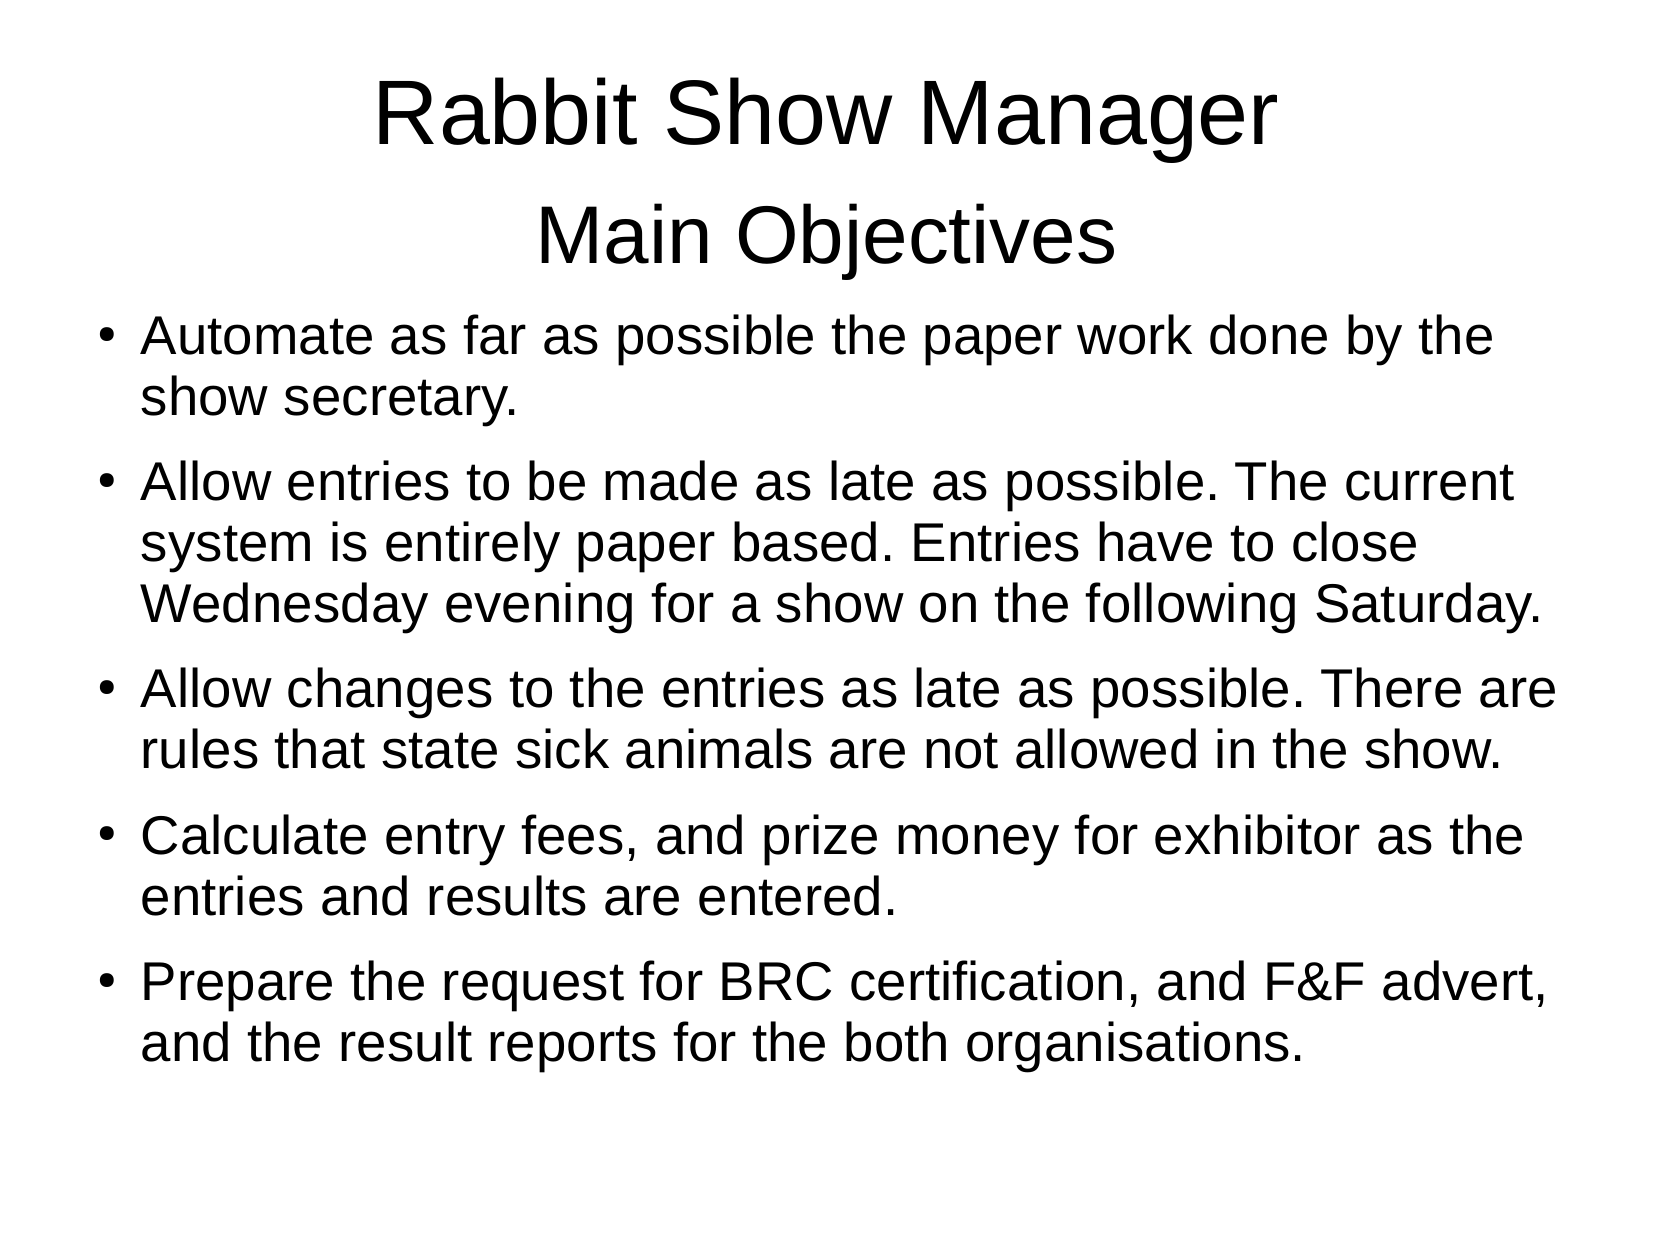

# Rabbit Show Manager
Main Objectives
Automate as far as possible the paper work done by the show secretary.
Allow entries to be made as late as possible. The current system is entirely paper based. Entries have to close Wednesday evening for a show on the following Saturday.
Allow changes to the entries as late as possible. There are rules that state sick animals are not allowed in the show.
Calculate entry fees, and prize money for exhibitor as the entries and results are entered.
Prepare the request for BRC certification, and F&F advert, and the result reports for the both organisations.